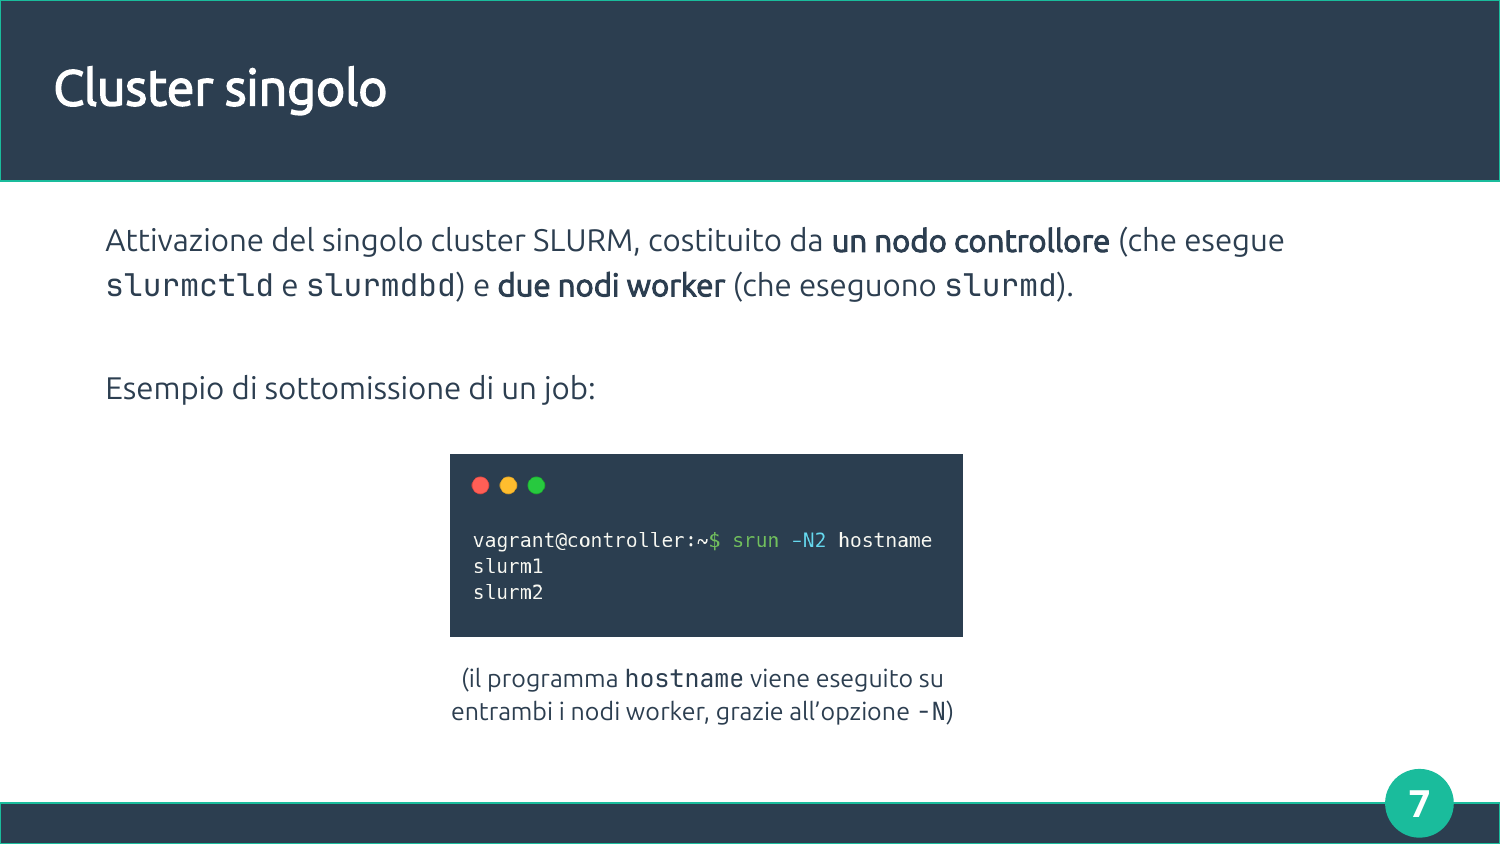

# Cluster singolo
Attivazione del singolo cluster SLURM, costituito da un nodo controllore (che esegue slurmctld e slurmdbd) e due nodi worker (che eseguono slurmd).
Esempio di sottomissione di un job:
(il programma hostname viene eseguito su entrambi i nodi worker, grazie all’opzione -N)
7